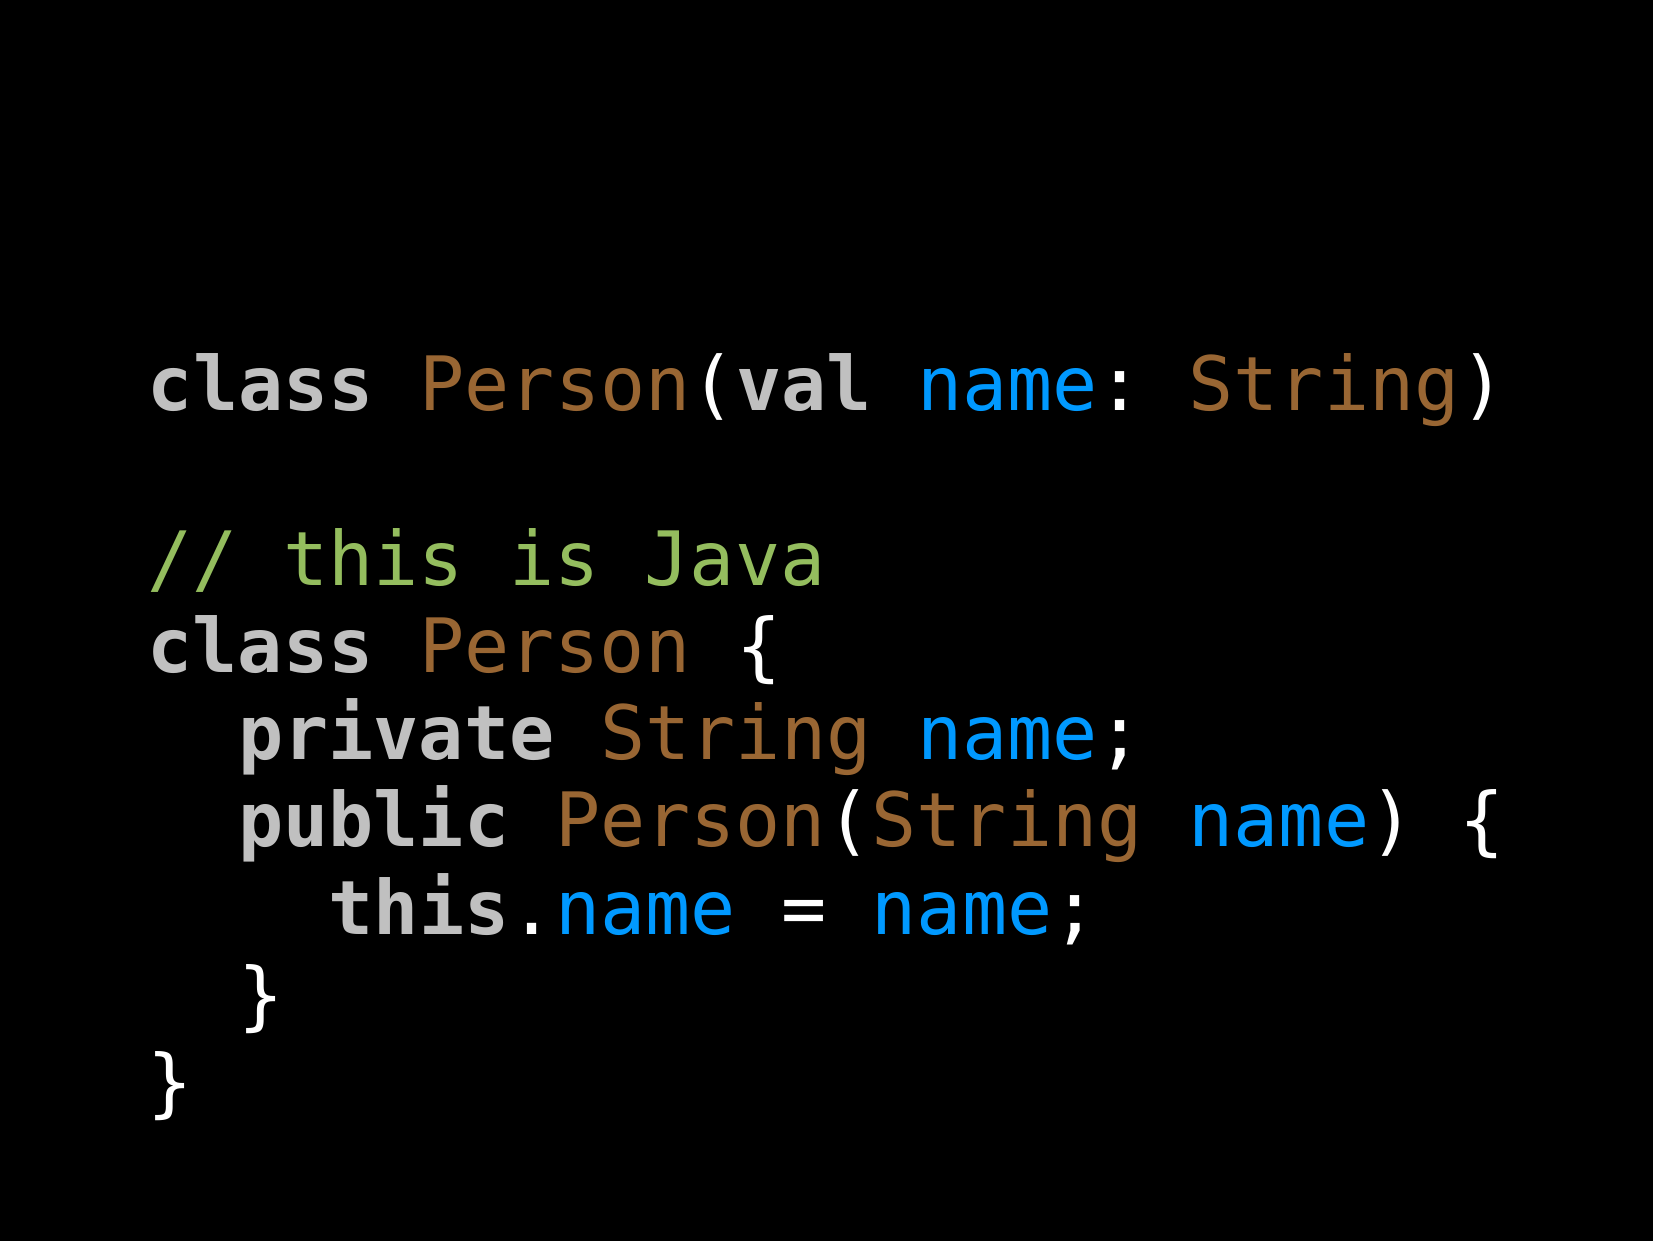

class Person(val name: String)
// this is Java
class Person {
 private String name;
 public Person(String name) {
 this.name = name;
 }
}